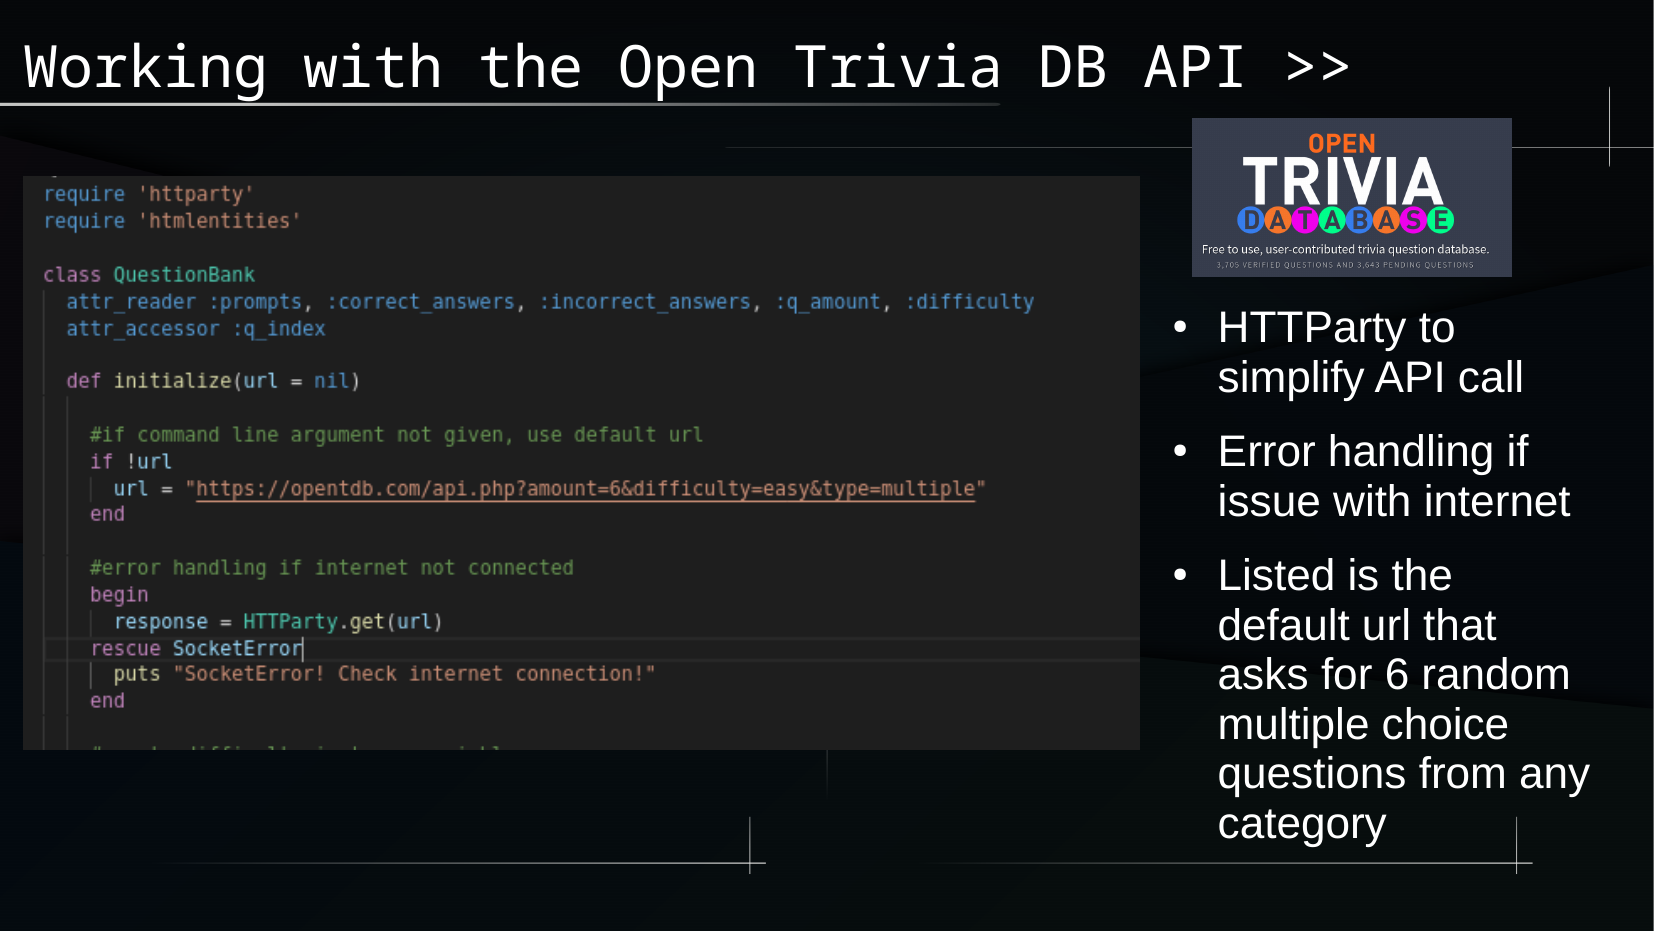

# Working with the Open Trivia DB API >>
HTTParty to simplify API call
Error handling if issue with internet
Listed is the default url that asks for 6 random multiple choice questions from any category